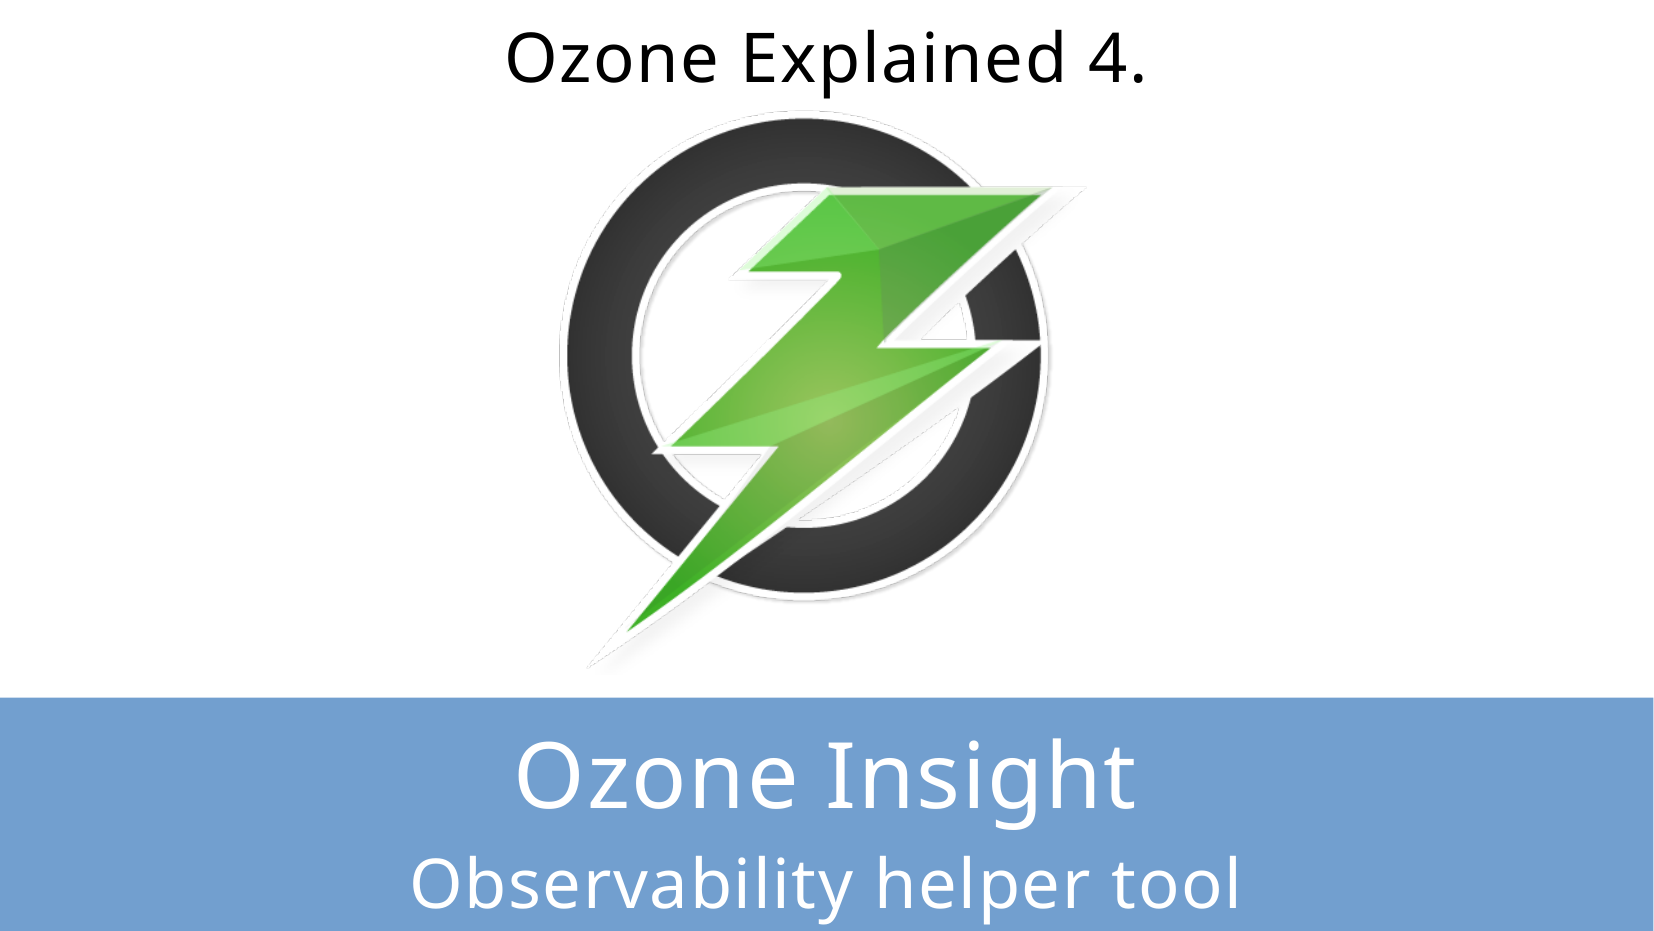

# Ozone Explained 4.
Ozone Insight
Observability helper tool